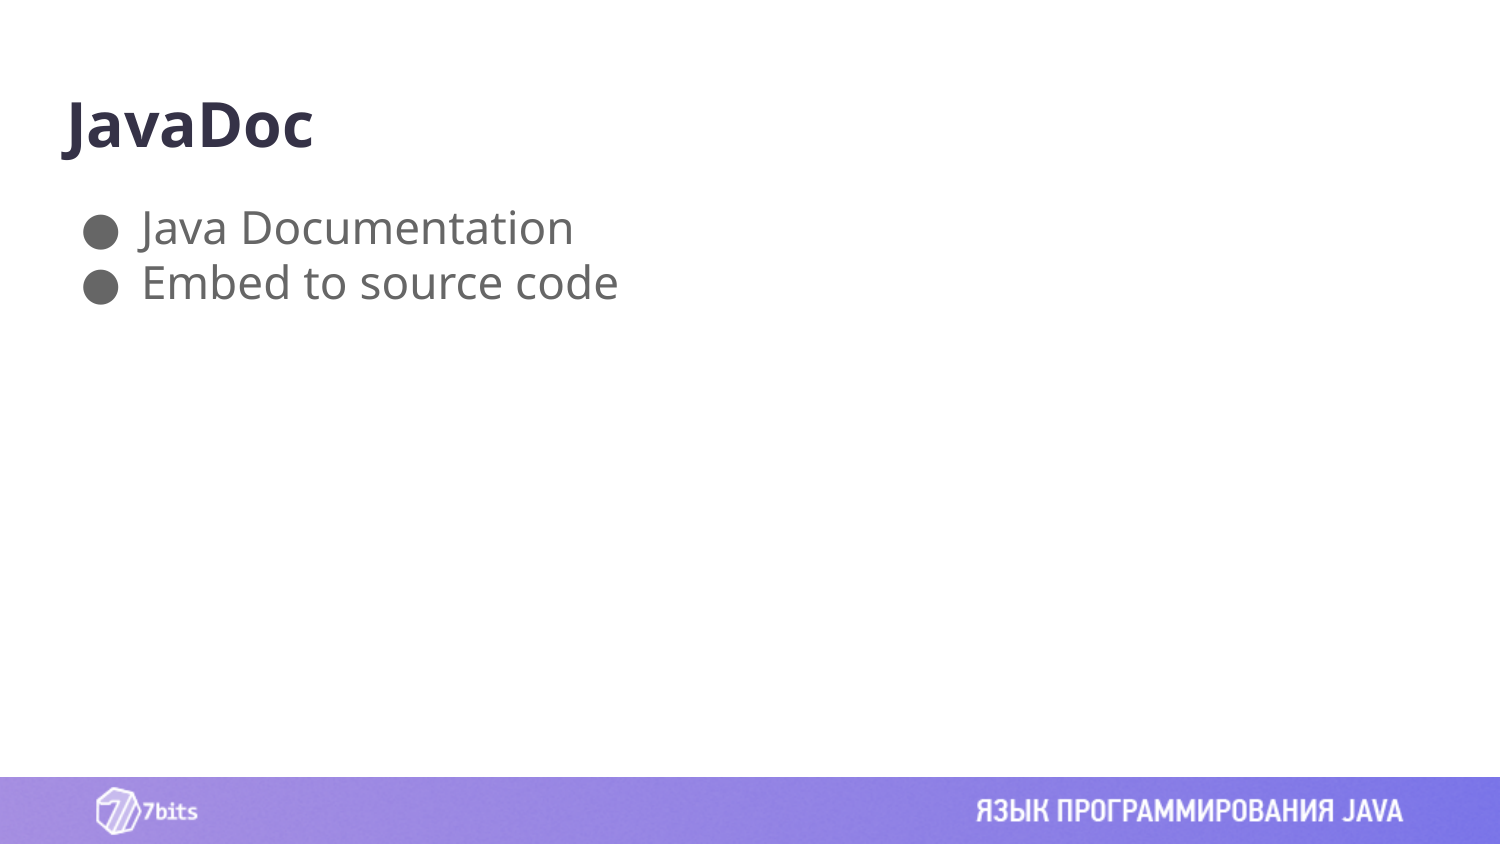

# JavaDoc
Java Documentation
Embed to source code